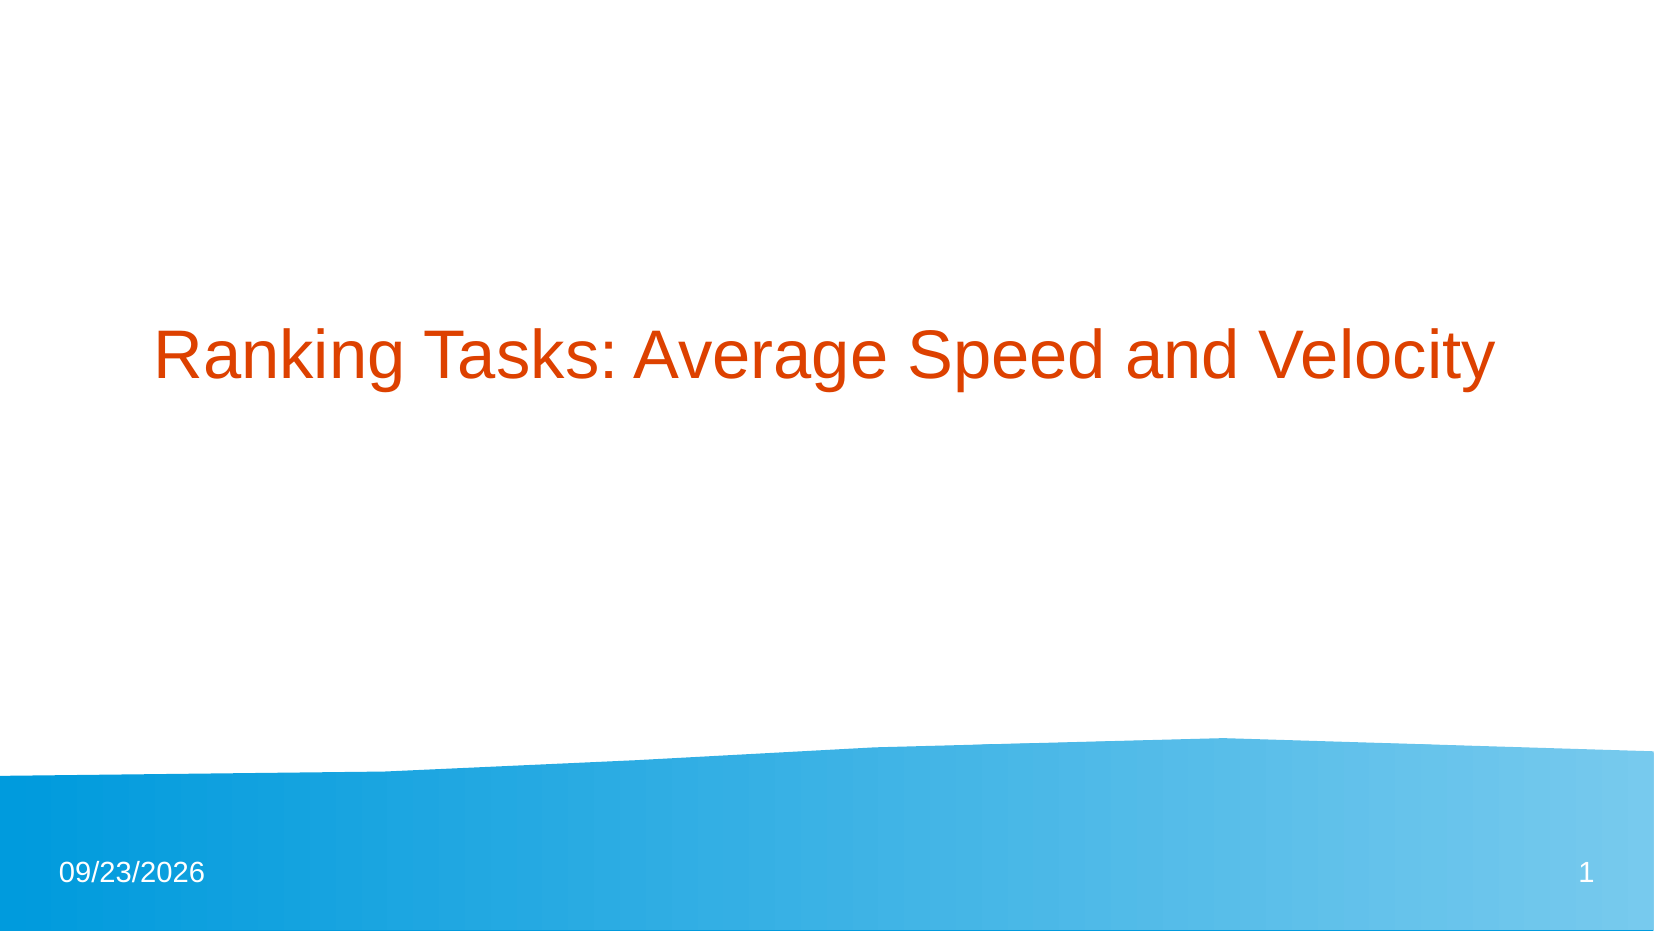

# Ranking Tasks: Average Speed and Velocity